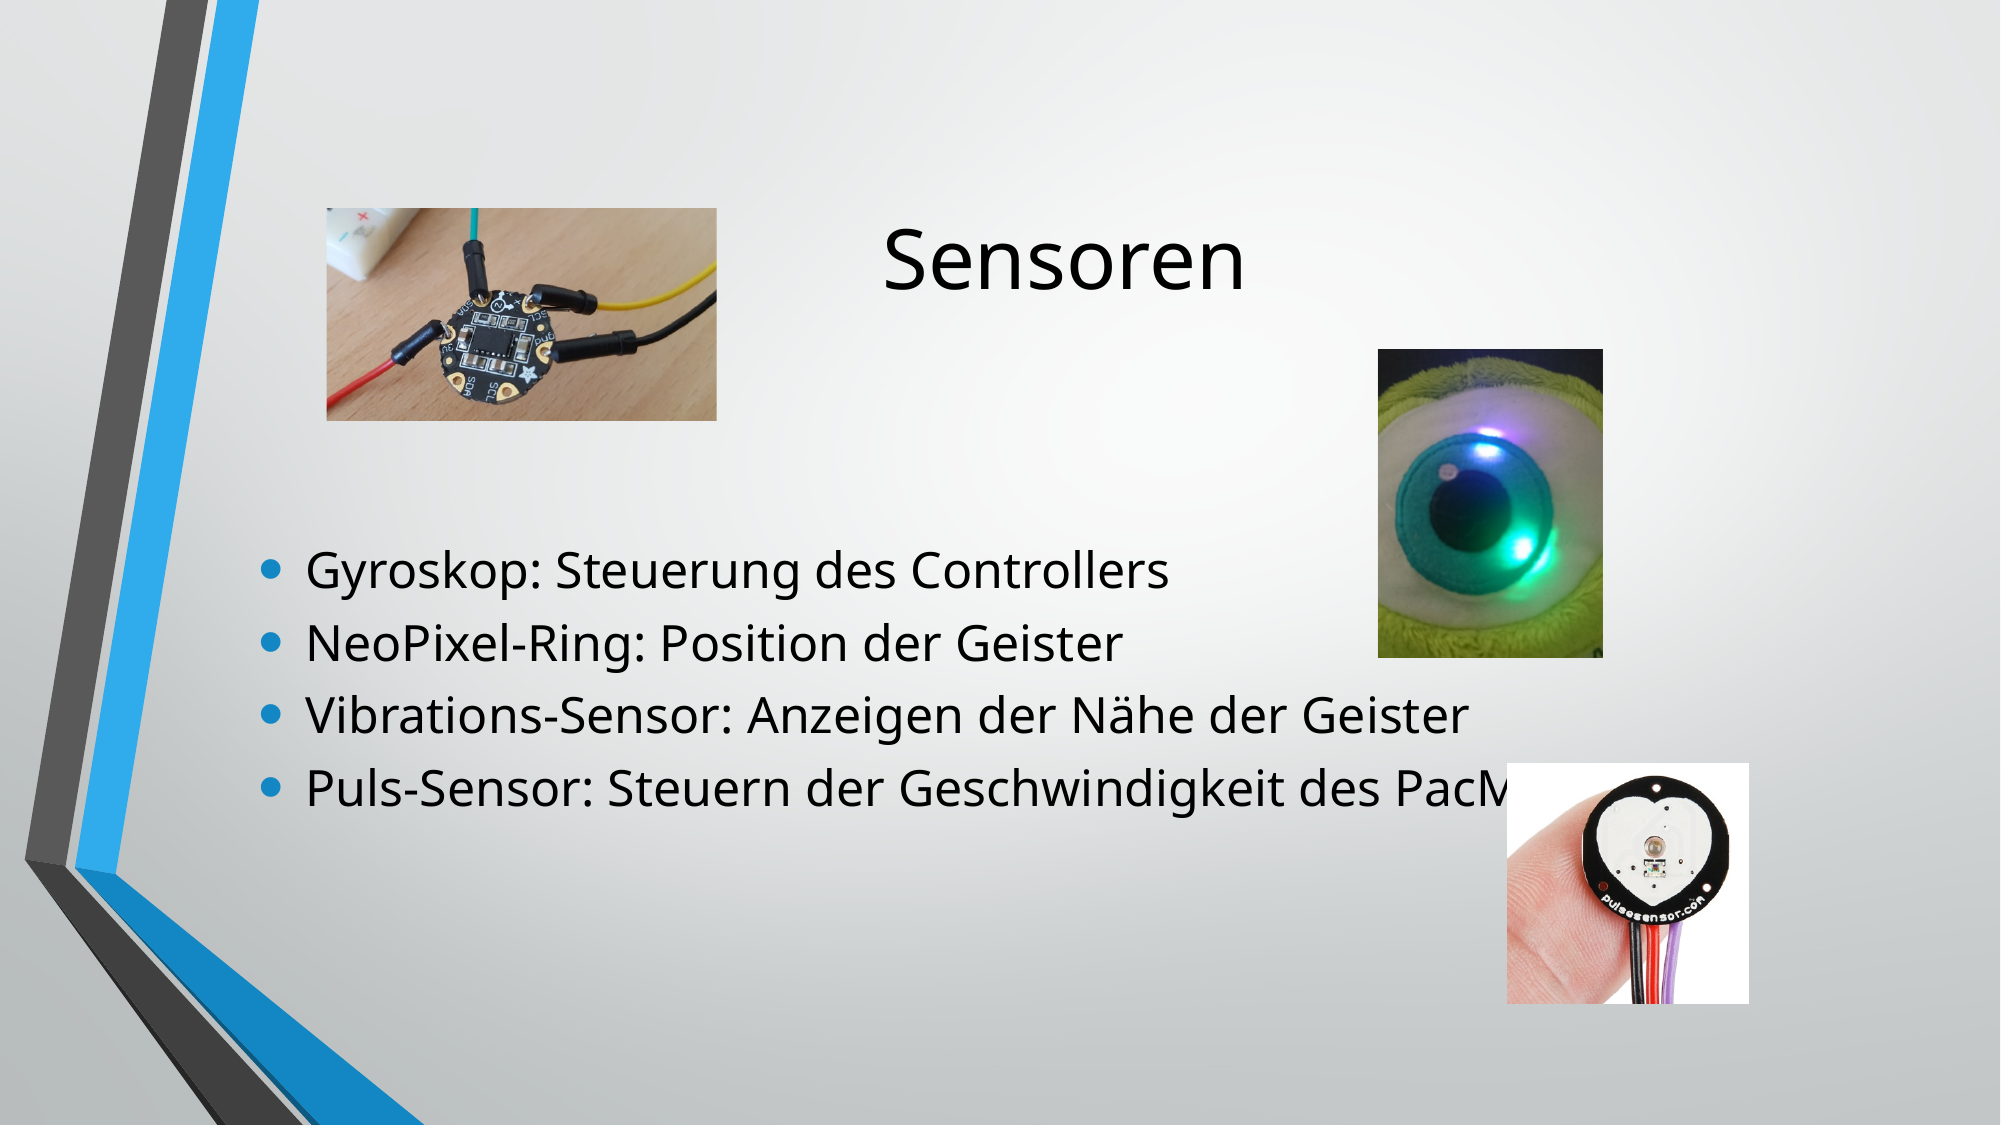

# Sensoren
Gyroskop: Steuerung des Controllers
NeoPixel-Ring: Position der Geister
Vibrations-Sensor: Anzeigen der Nähe der Geister
Puls-Sensor: Steuern der Geschwindigkeit des PacMan